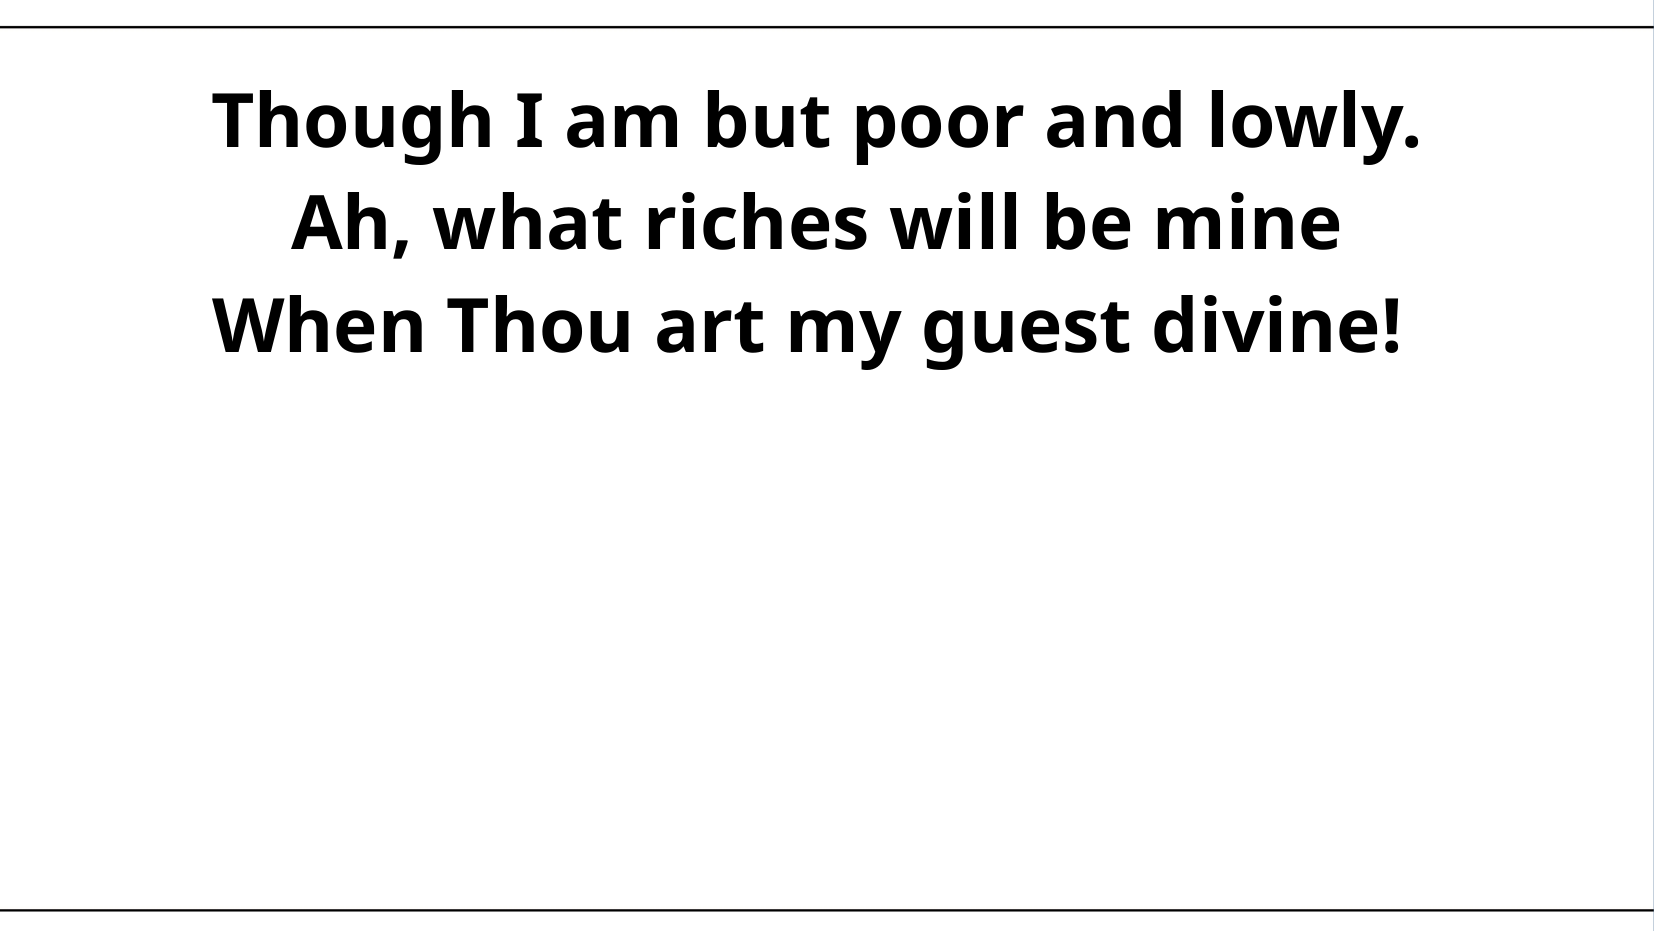

Though I am but poor and lowly.
Ah, what riches will be mine
When Thou art my guest divine!